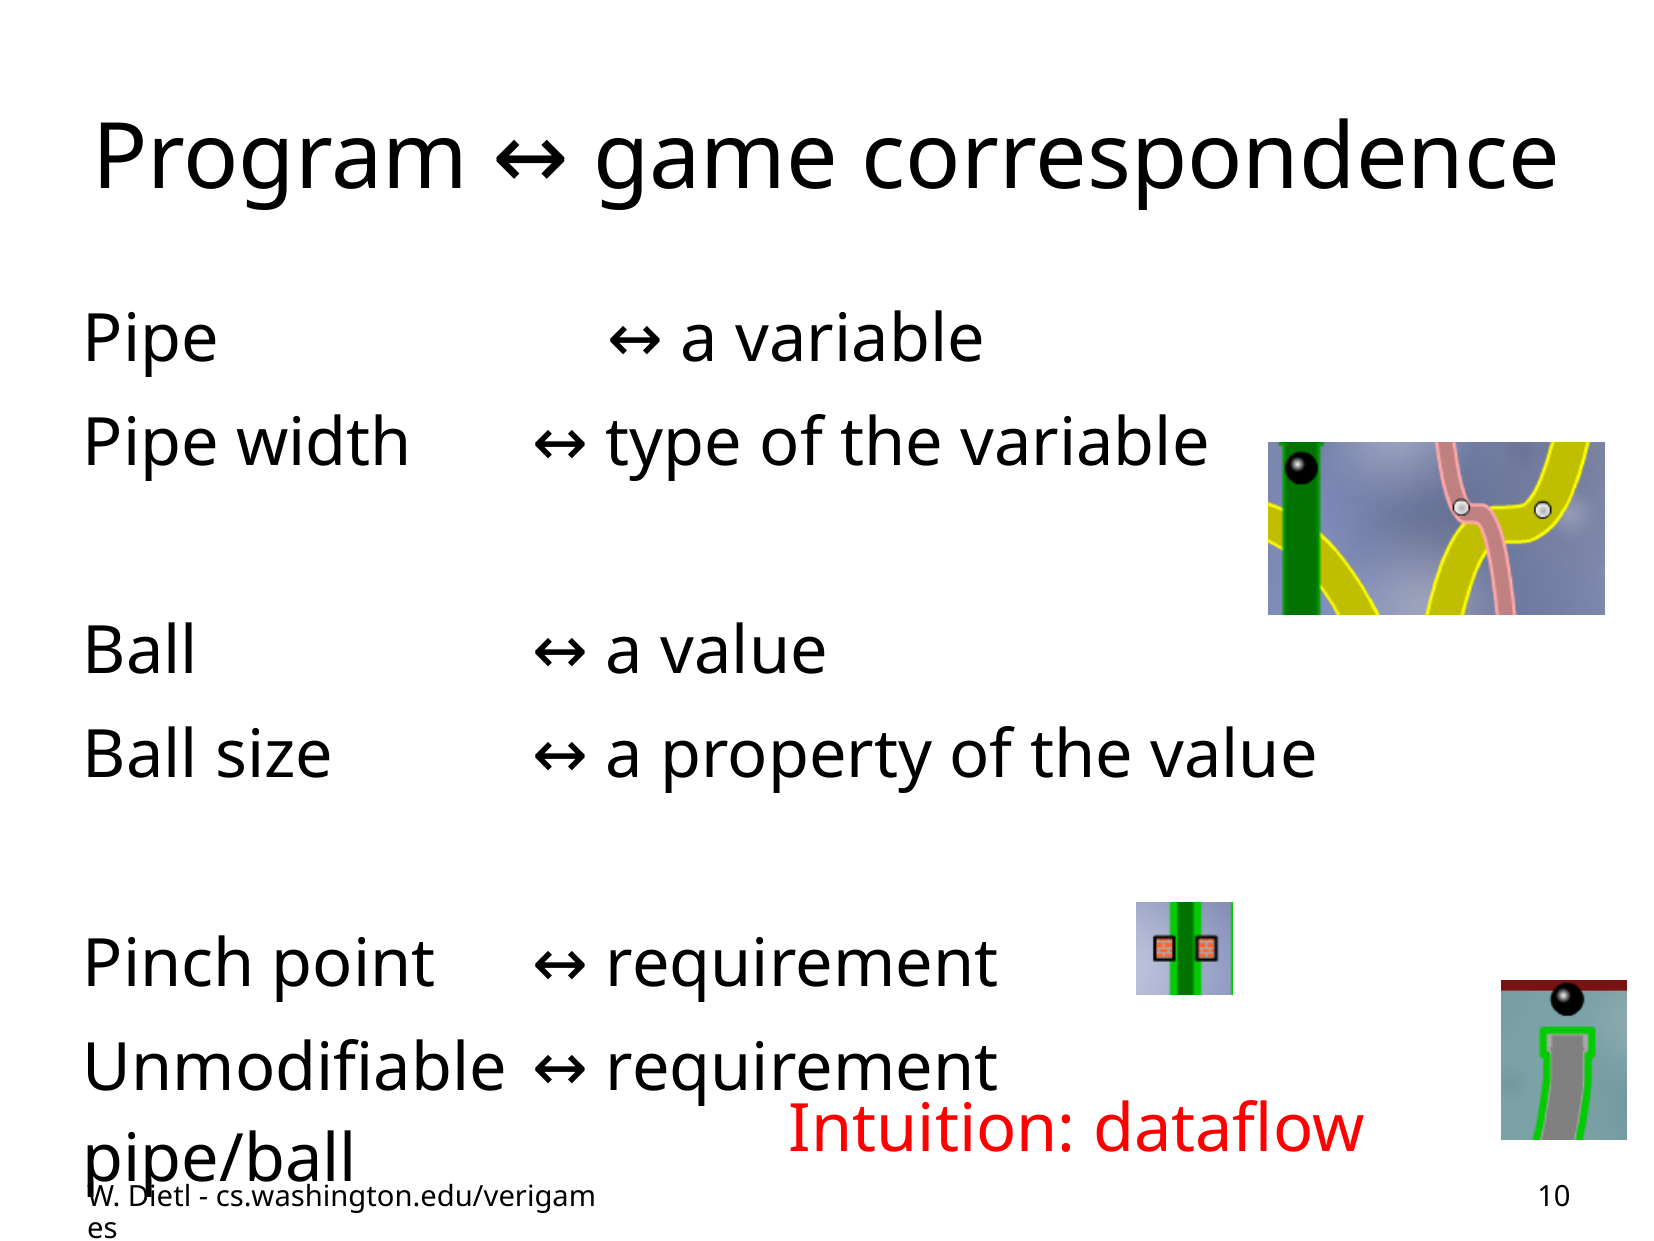

# Program ↔ game correspondence
Pipe 					↔ a variable
Pipe width 		↔ type of the variable
Ball 					↔ a value
Ball size 			↔ a property of the value
Pinch point 		↔ requirement
Unmodifiable	↔ requirement
pipe/ball
Intuition: dataflow
W. Dietl - cs.washington.edu/verigames
10